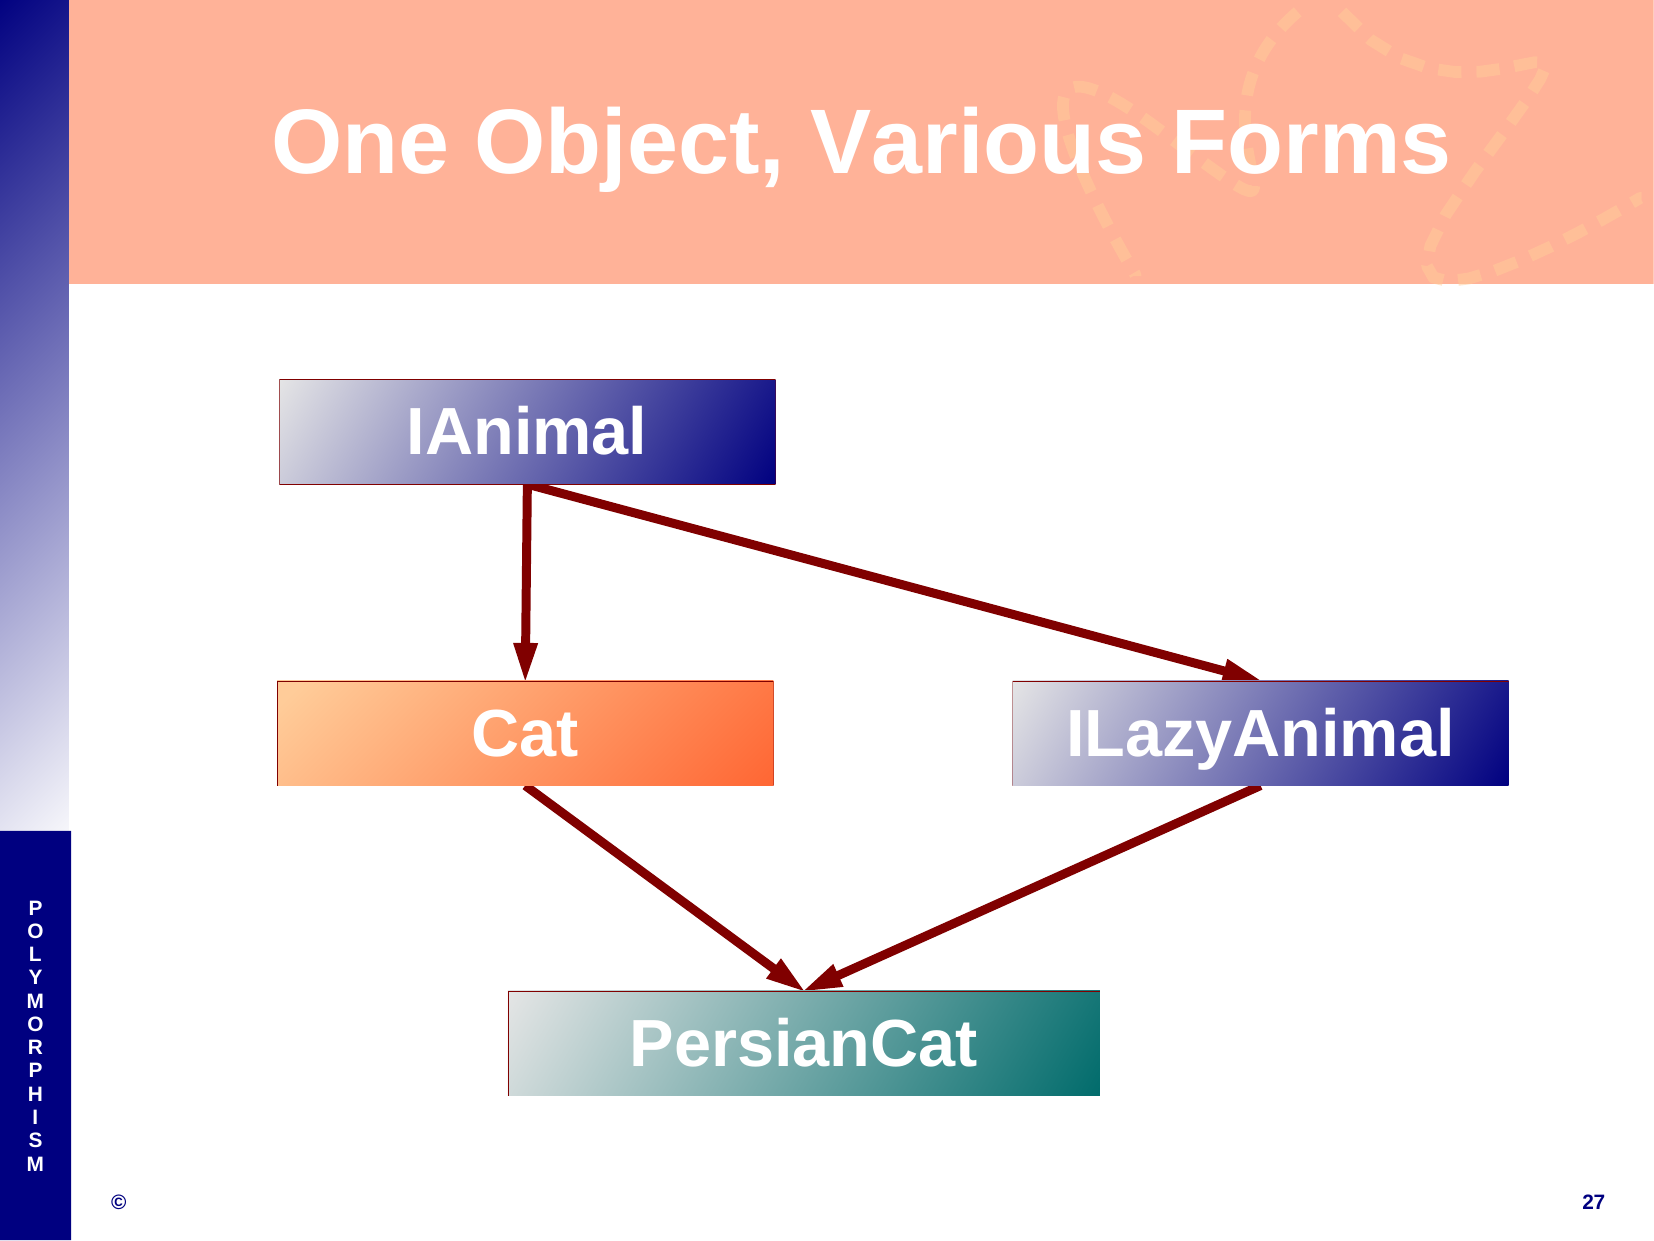

# One Object, Various Forms
IAnimal
Cat
ILazyAnimal
P
O
L
Y
M
O
R
P
H
I
S
M
PersianCat